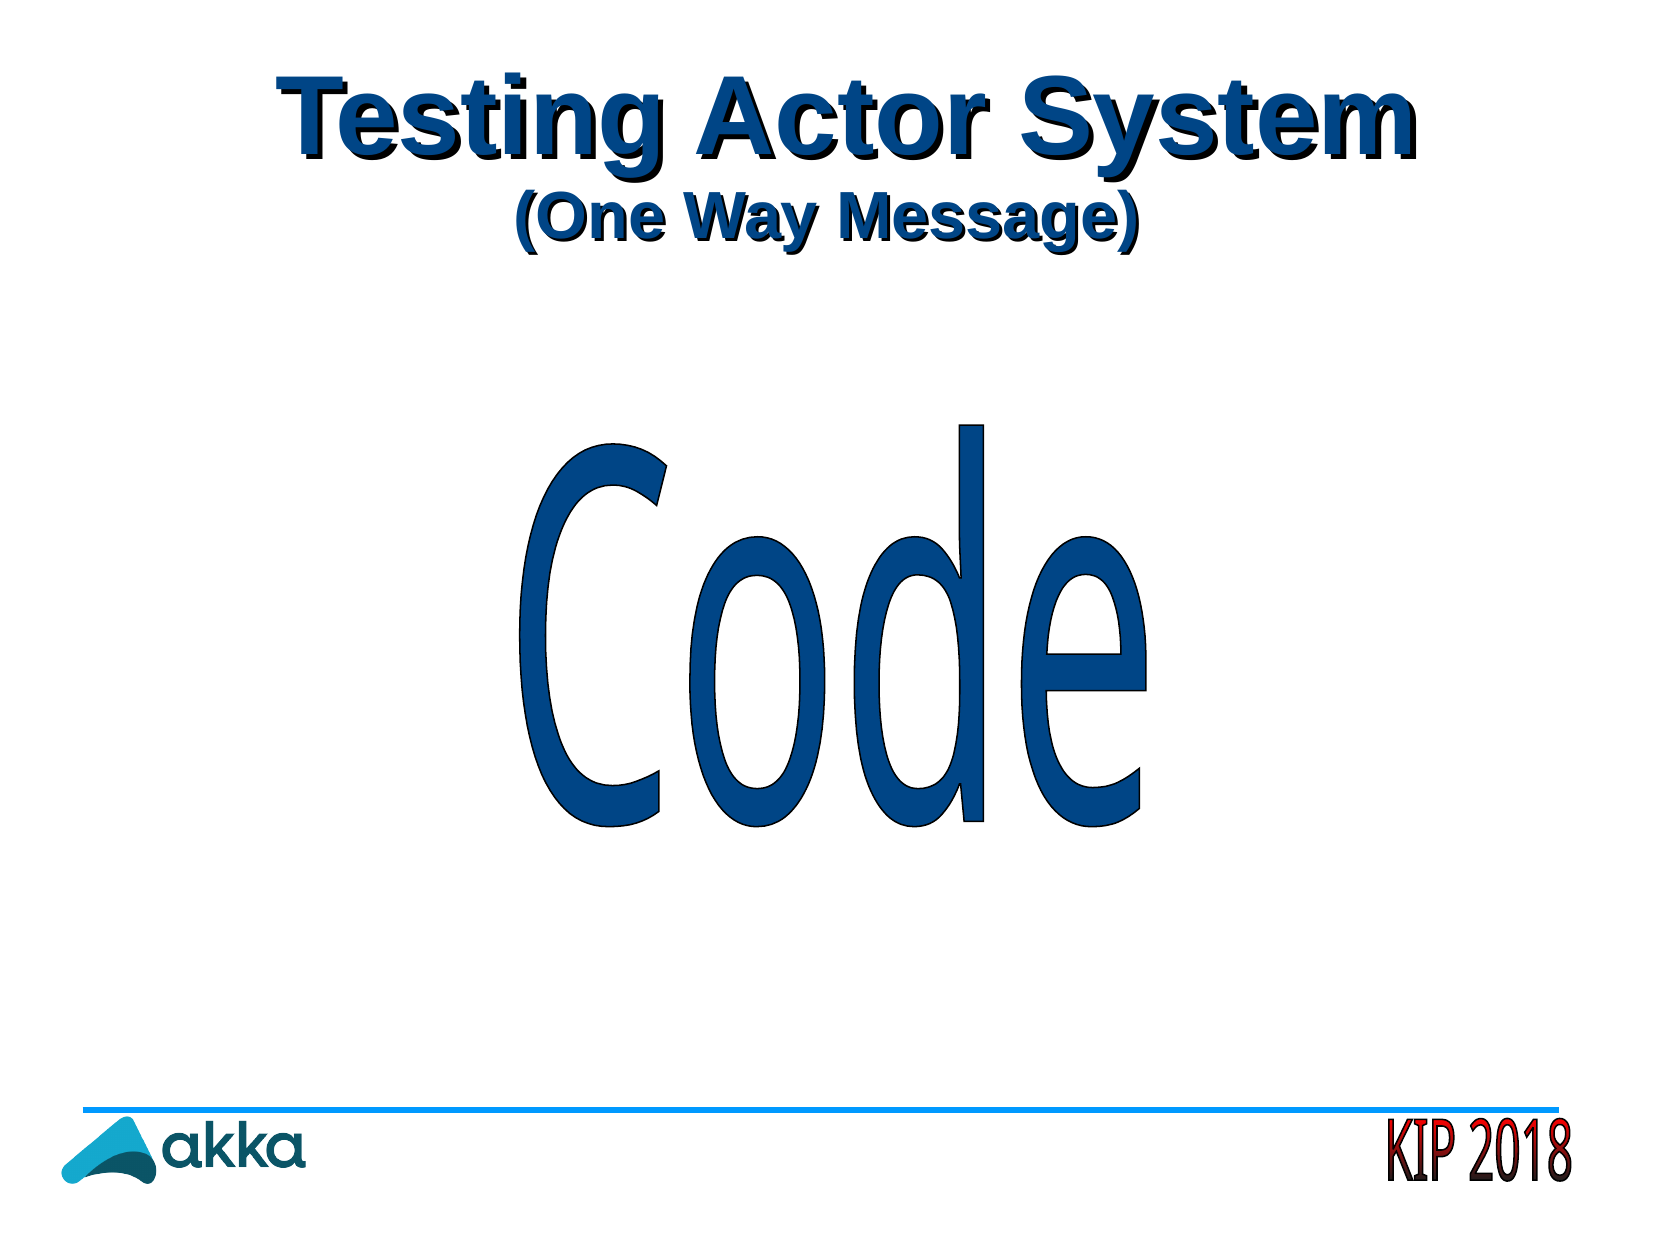

# Testing Actor System (One Way Message)
Code